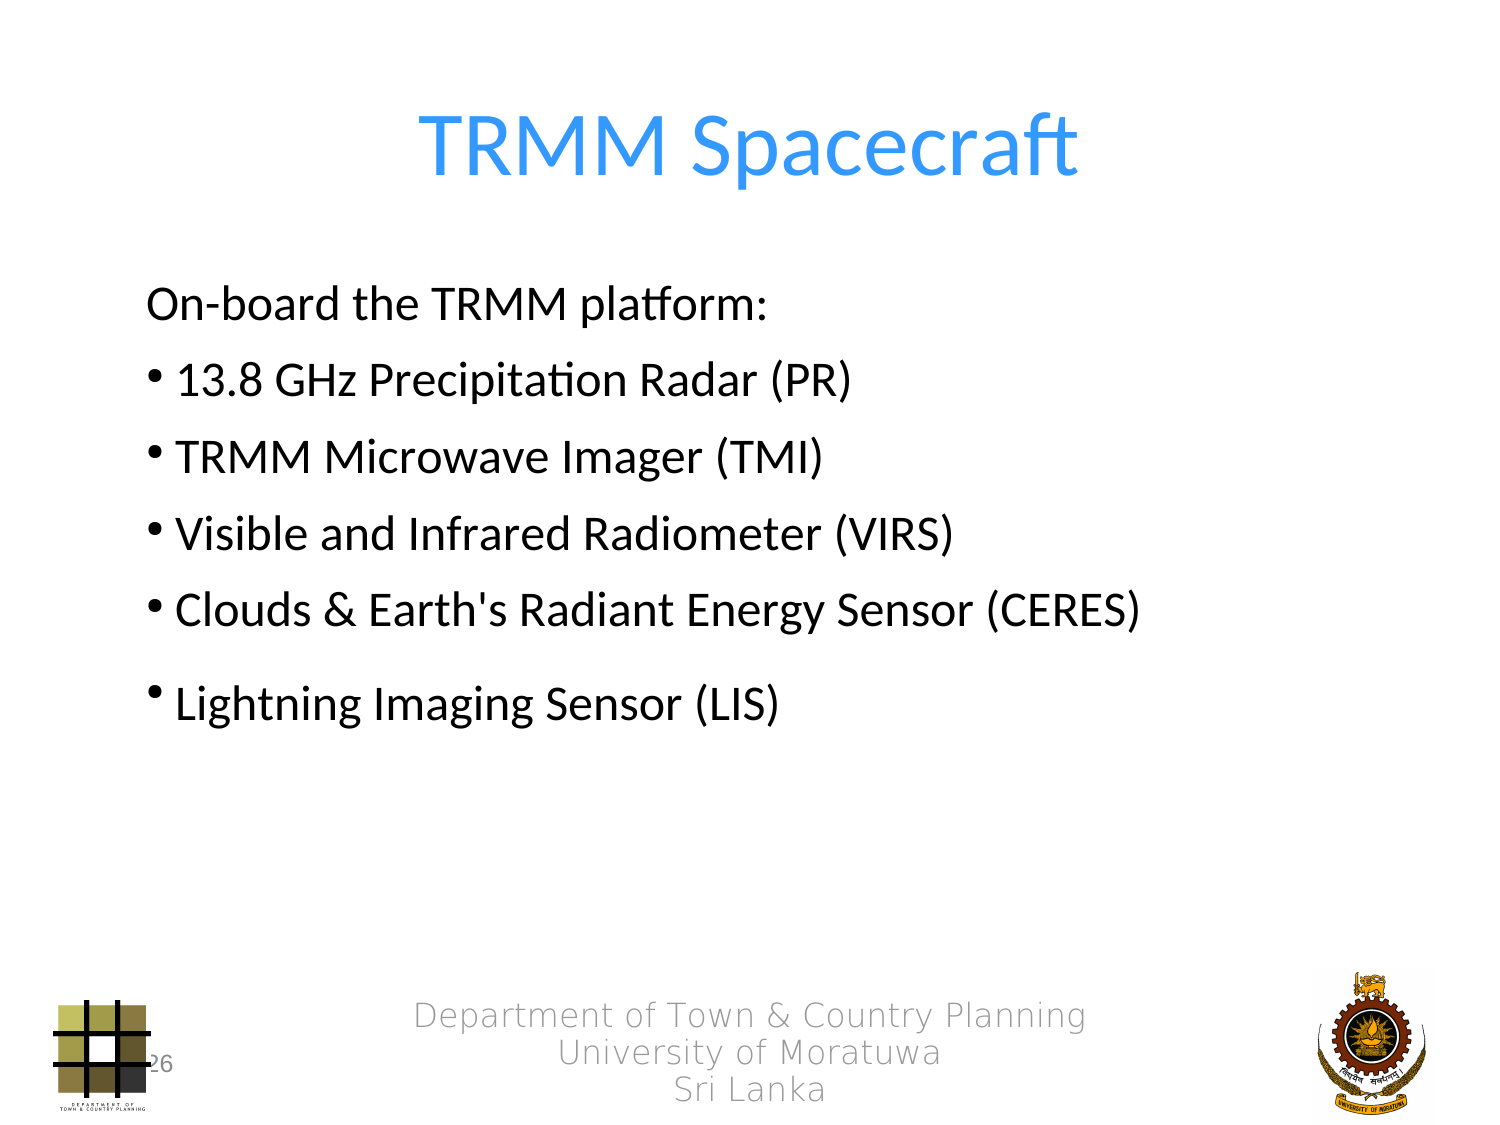

# TRMM Spacecraft
On-board the TRMM platform:
 13.8 GHz Precipitation Radar (PR)
 TRMM Microwave Imager (TMI)
 Visible and Infrared Radiometer (VIRS)
 Clouds & Earth's Radiant Energy Sensor (CERES)
 Lightning Imaging Sensor (LIS)